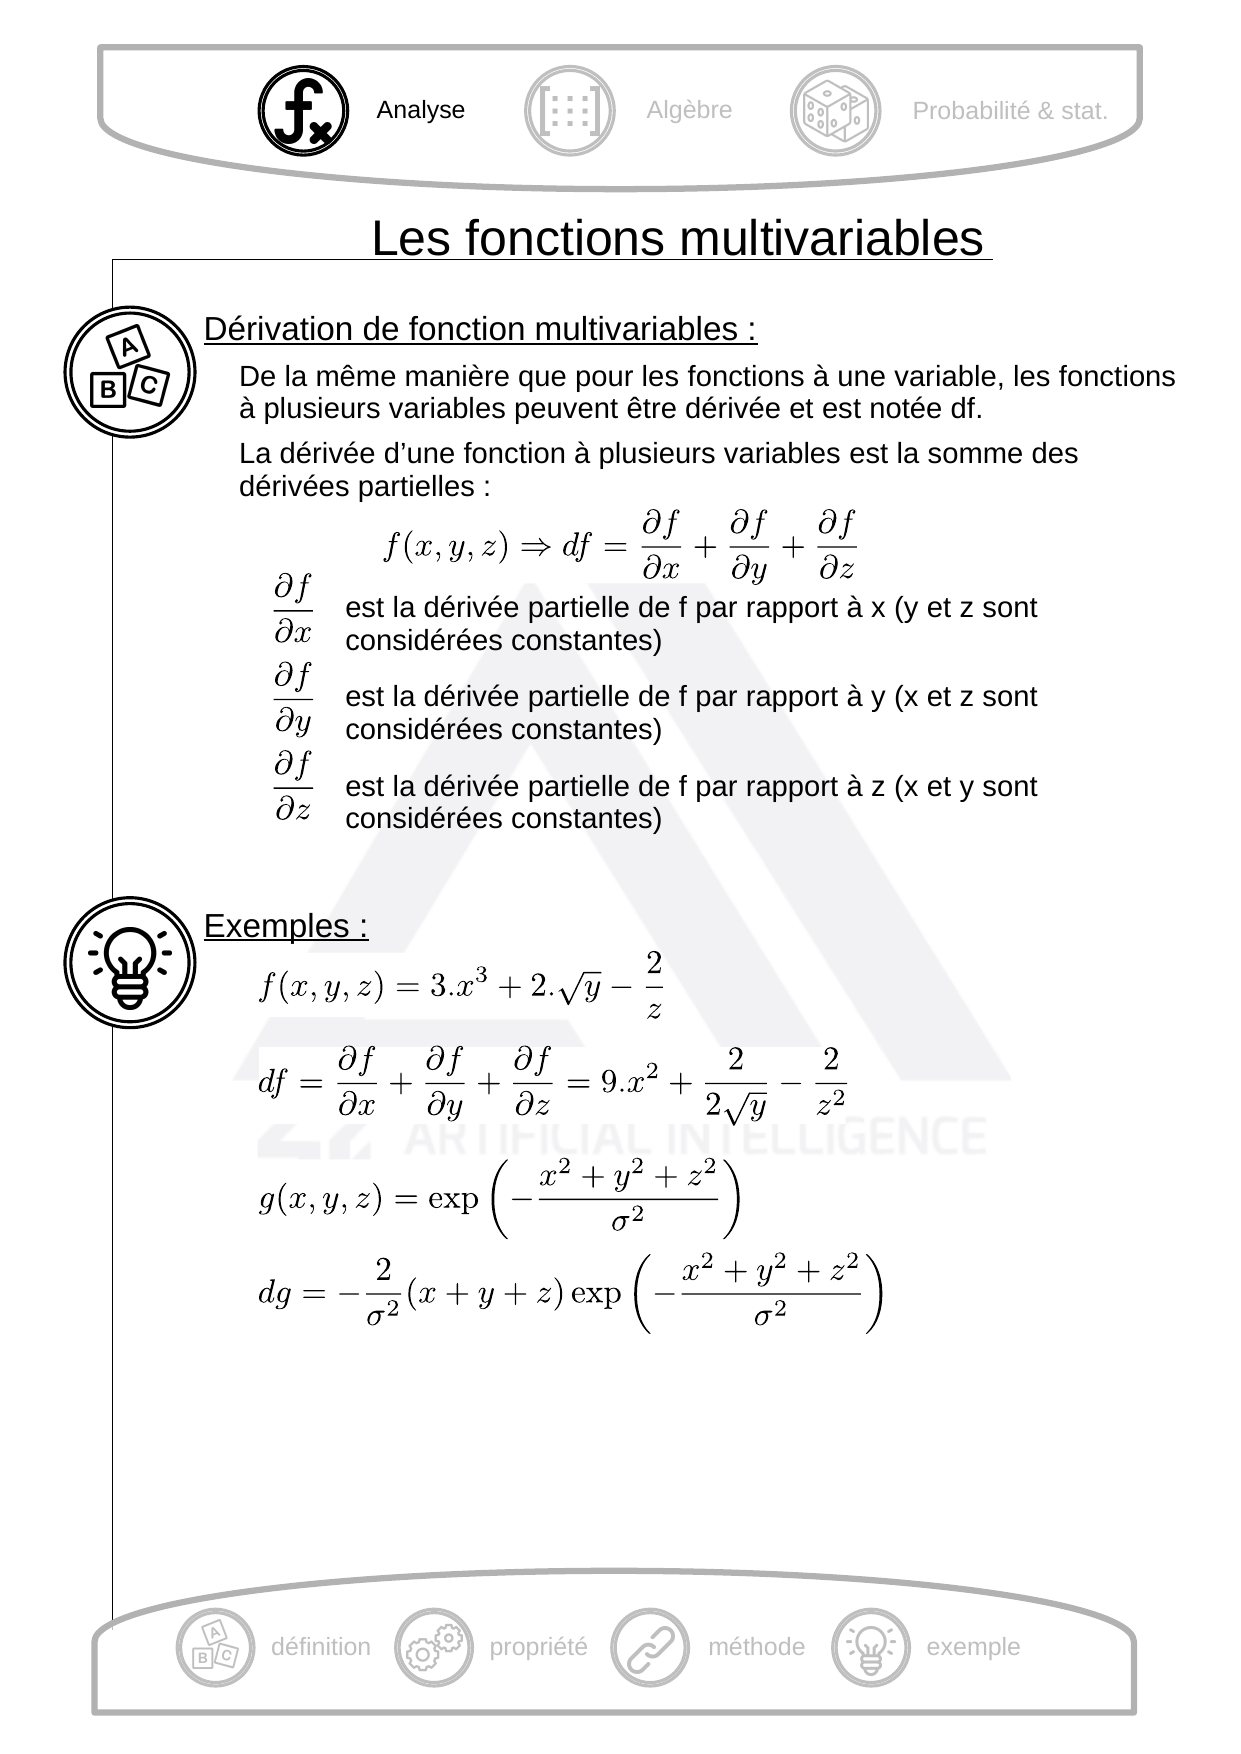

Algèbre
Analyse
Probabilité & stat.
Les fonctions multivariables
Dérivation de fonction multivariables :
De la même manière que pour les fonctions à une variable, les fonctions à plusieurs variables peuvent être dérivée et est notée df.
La dérivée d’une fonction à plusieurs variables est la somme des dérivées partielles :
est la dérivée partielle de f par rapport à x (y et z sont considérées constantes)
est la dérivée partielle de f par rapport à y (x et z sont considérées constantes)
est la dérivée partielle de f par rapport à z (x et y sont considérées constantes)
Exemples :
définition
propriété
exemple
méthode